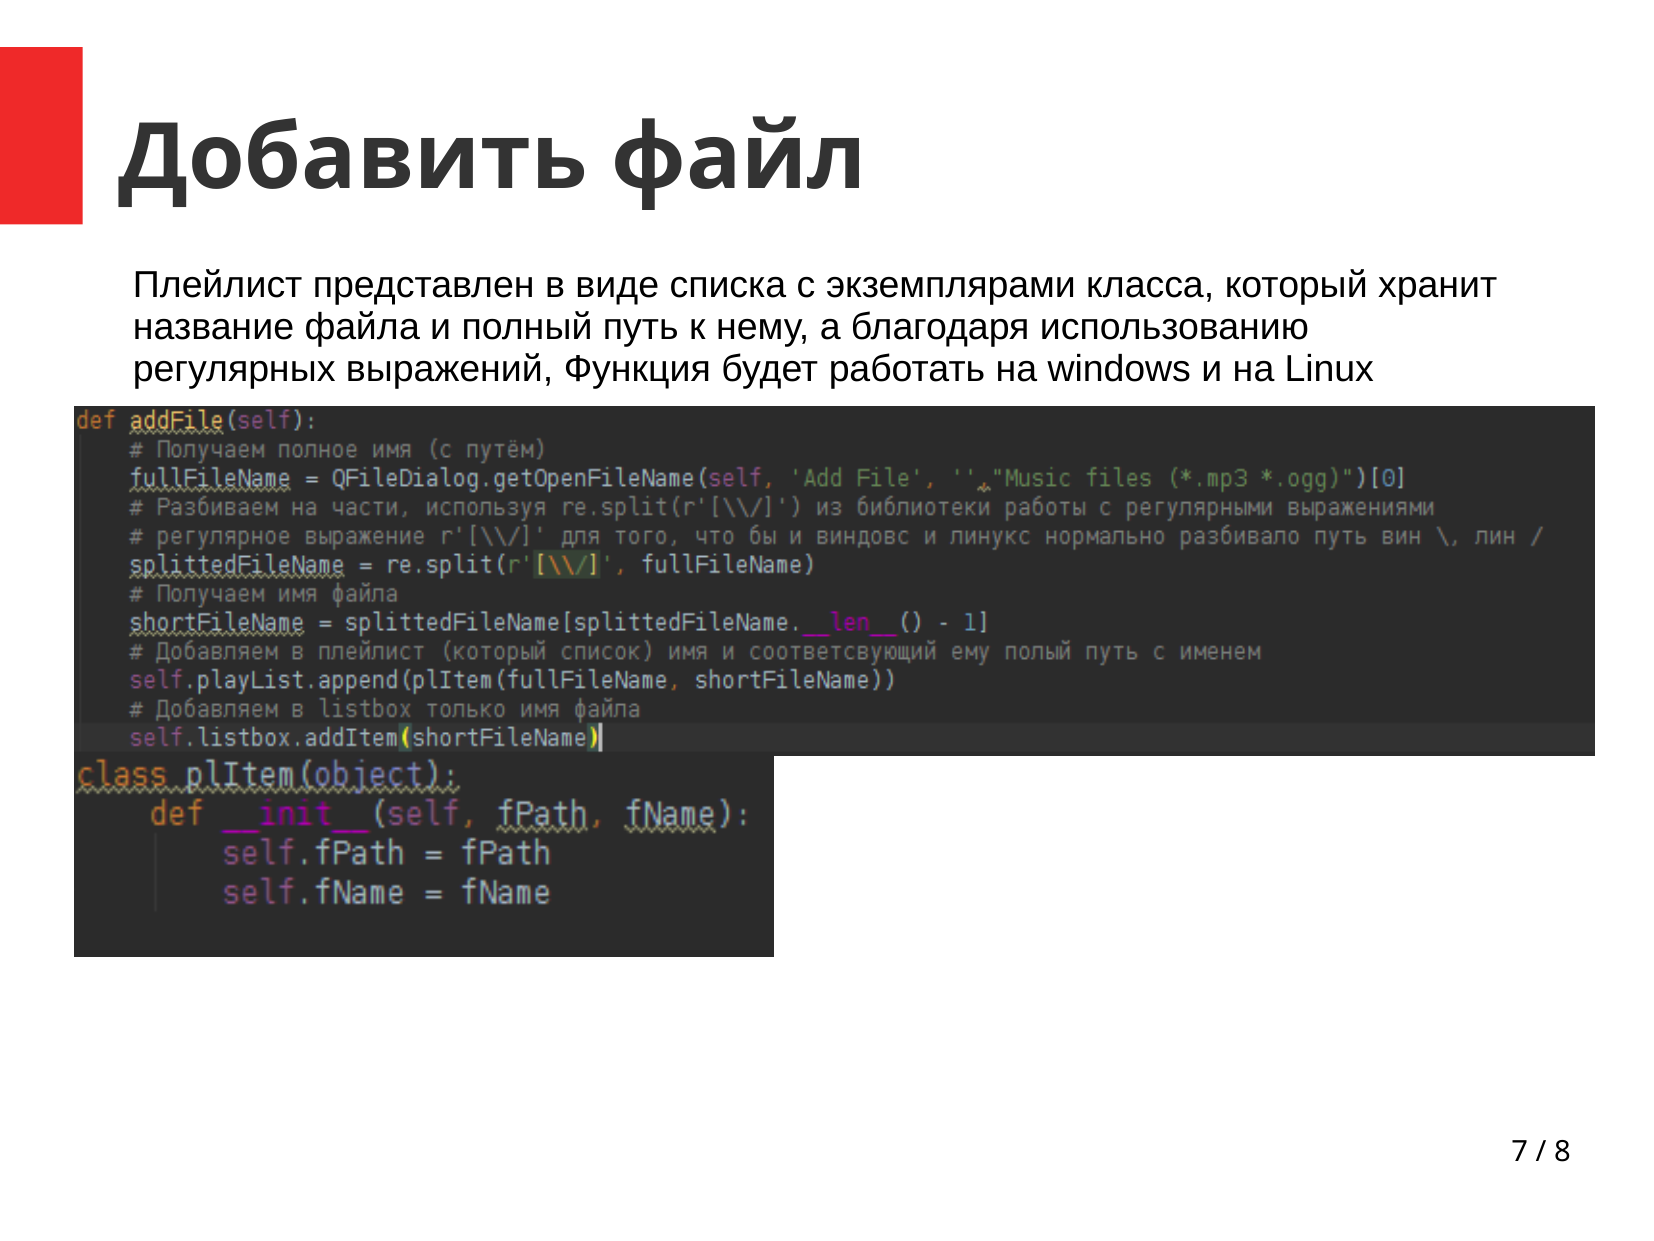

# Добавить файл
Плейлист представлен в виде списка с экземплярами класса, который хранит название файла и полный путь к нему, а благодаря использованию регулярных выражений, Функция будет работать на windows и на Linux
7